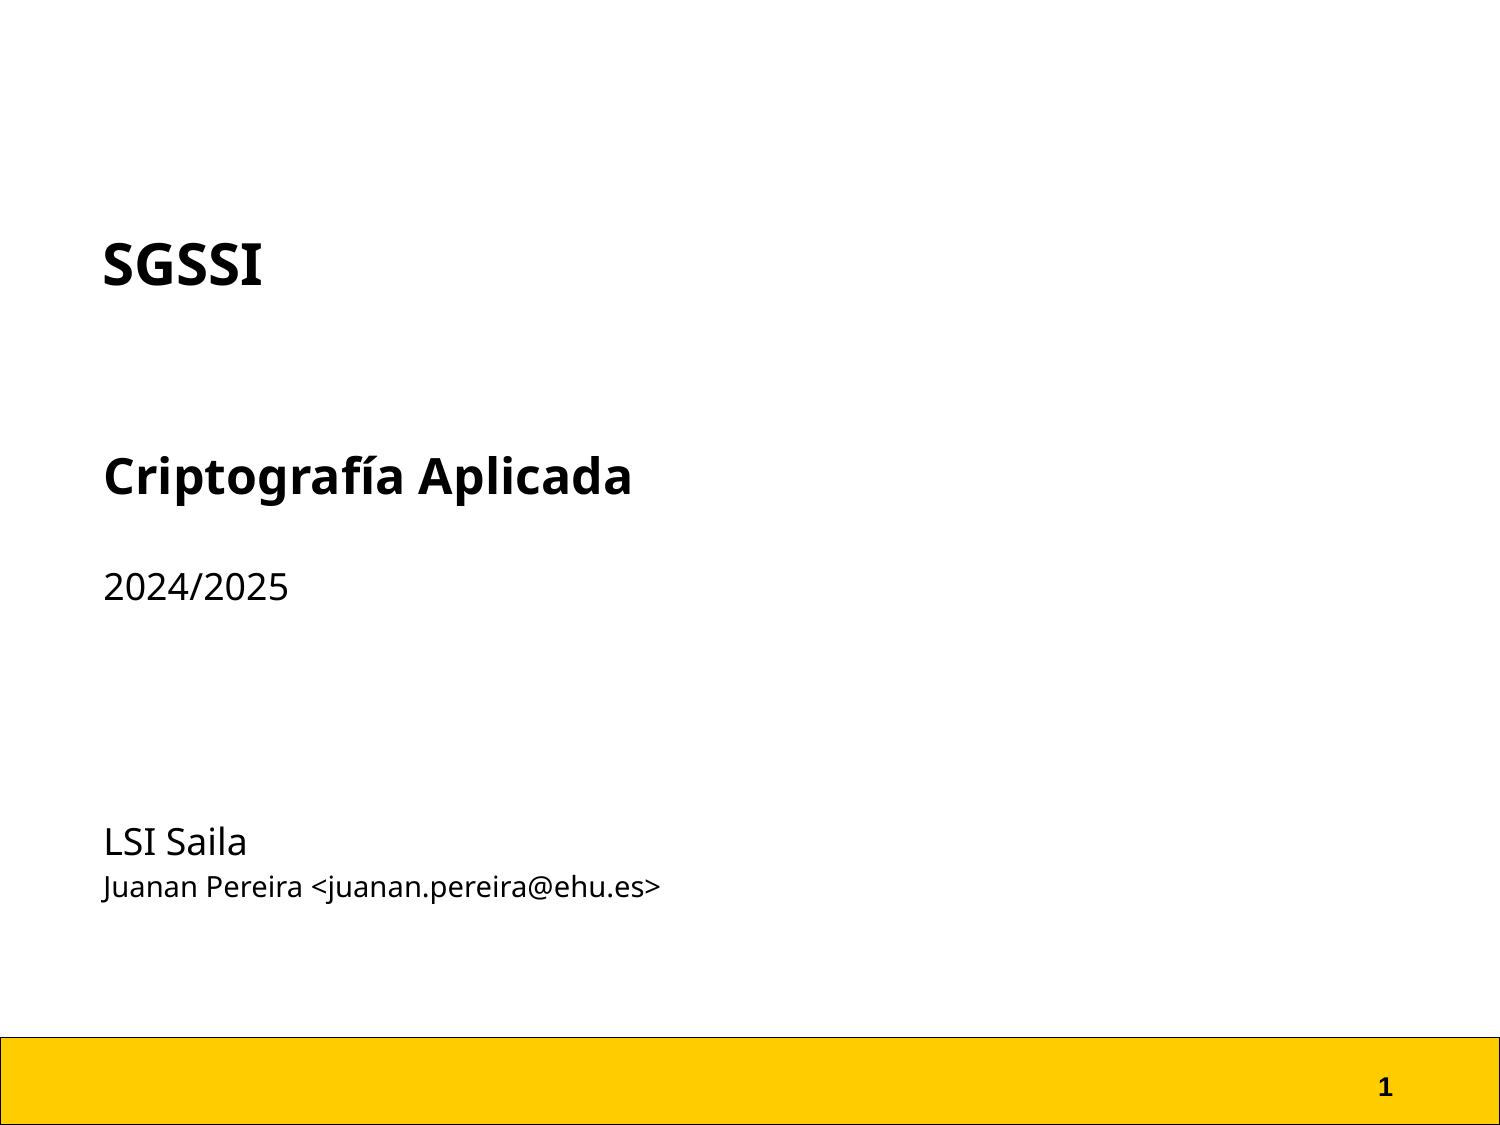

SGSSI
Criptografía Aplicada
2024/2025
LSI Saila
Juanan Pereira <juanan.pereira@ehu.es>